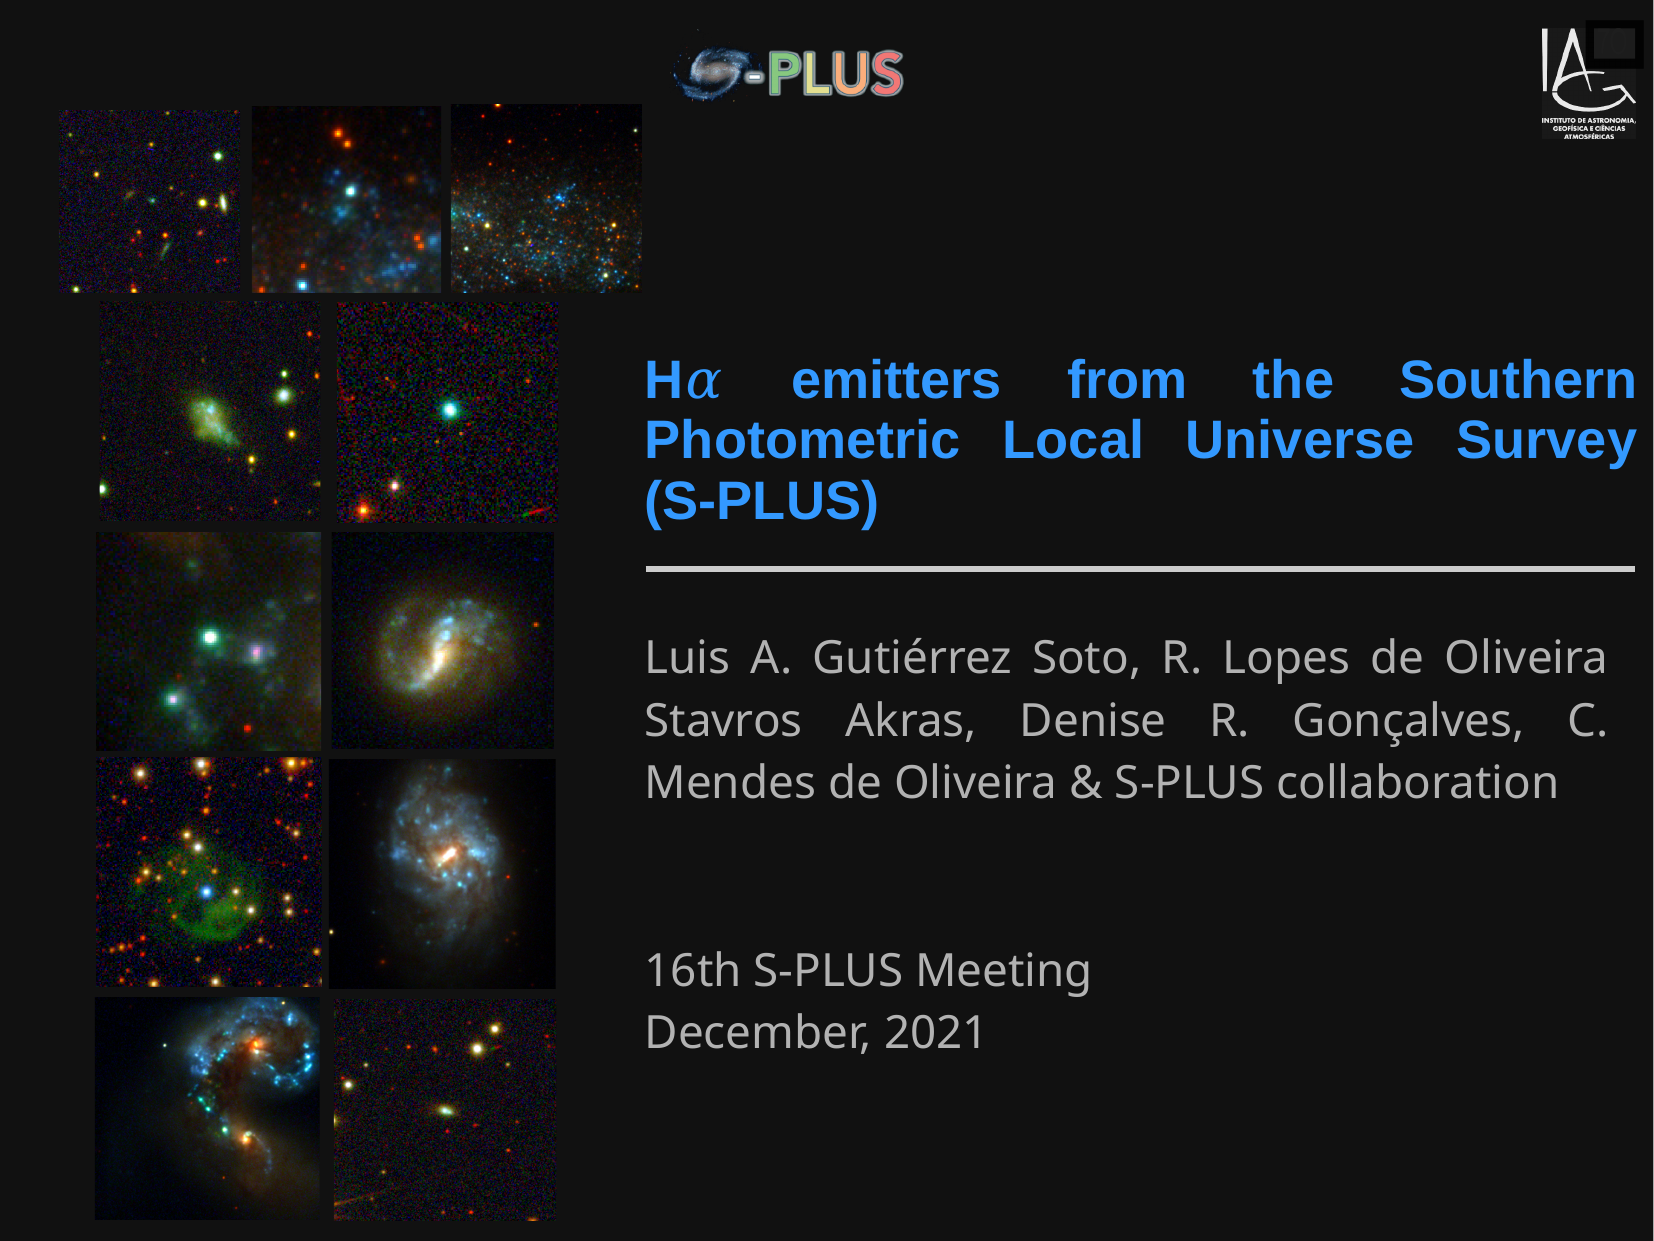

H𝛼 emitters from the Southern Photometric Local Universe Survey (S-PLUS)
Luis A. Gutiérrez Soto, R. Lopes de Oliveira Stavros Akras, Denise R. Gonçalves, C. Mendes de Oliveira & S-PLUS collaboration
16th S-PLUS Meeting
December, 2021